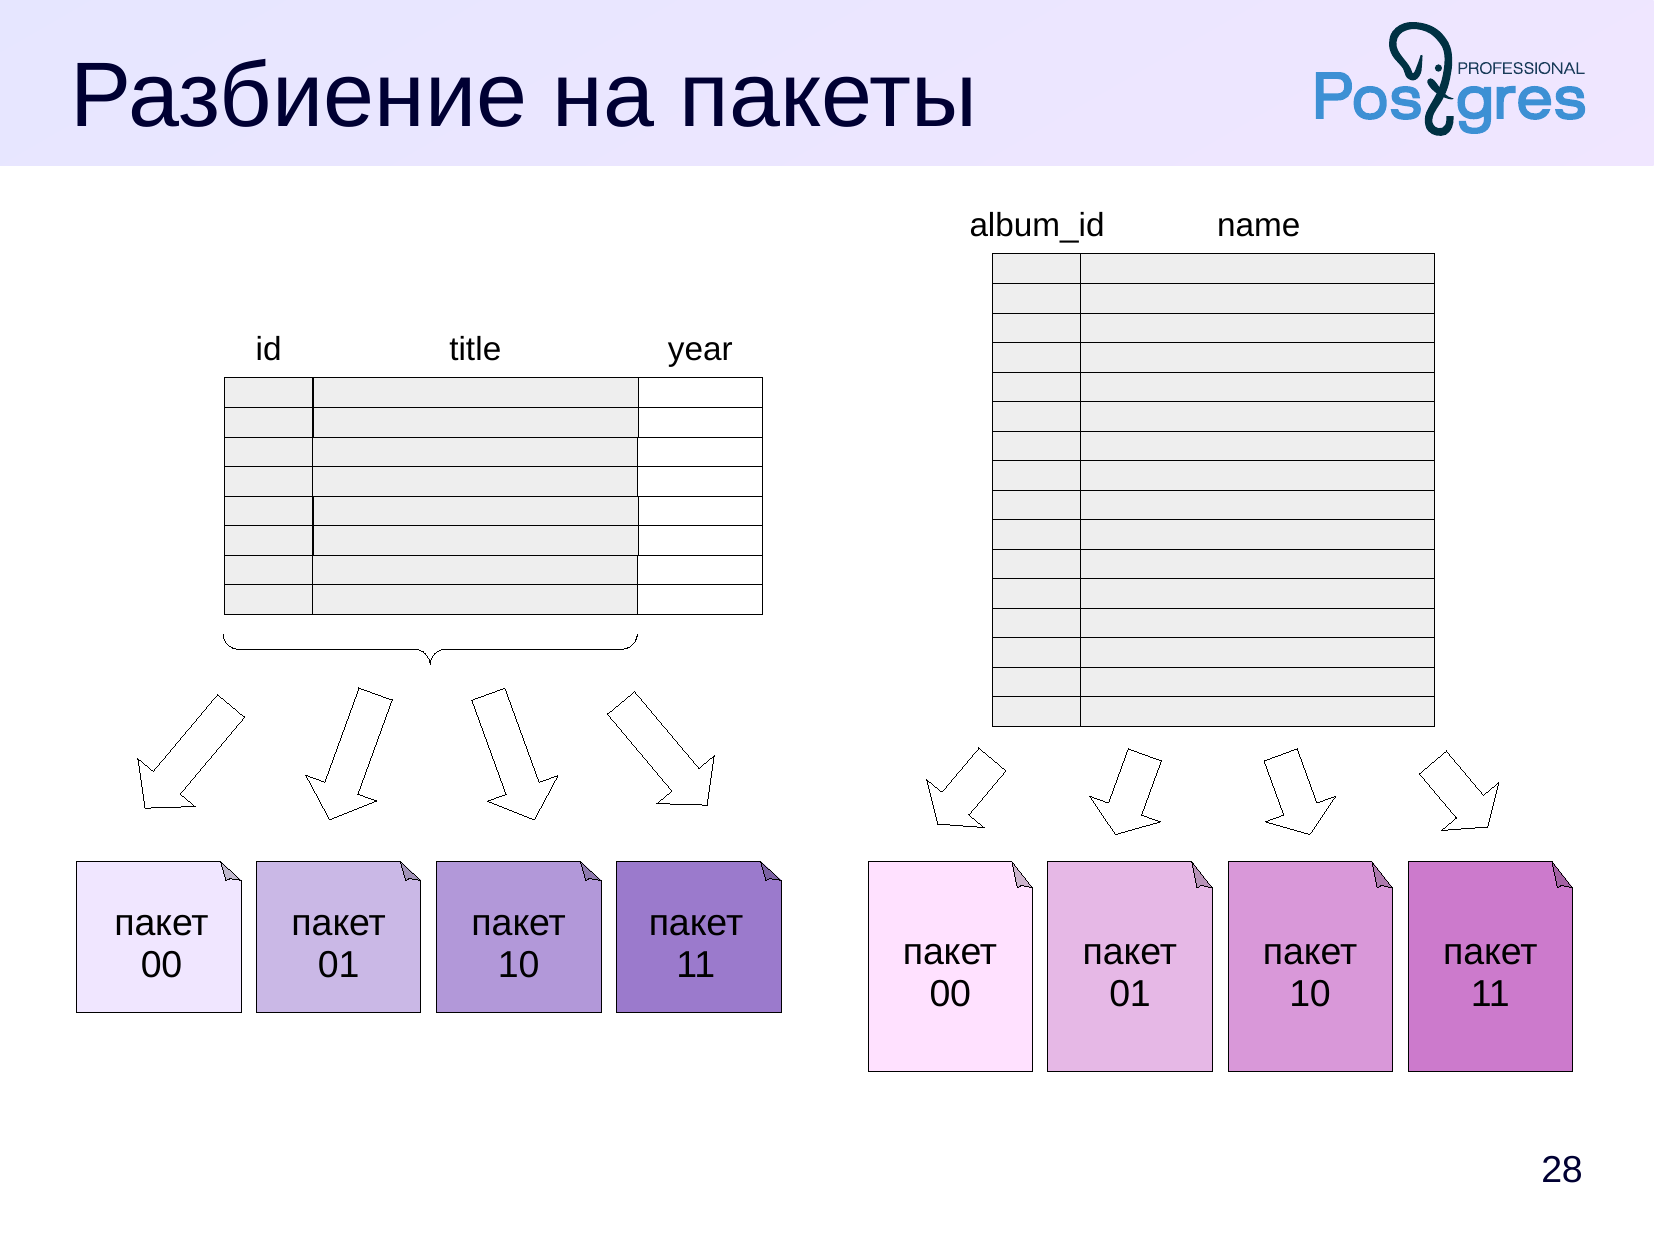

# Разбиение на пакеты
album_id
name
id
title
year
пакет
00
пакет
01
пакет
10
пакет
11
пакет 00
пакет 01
пакет
10
пакет
11